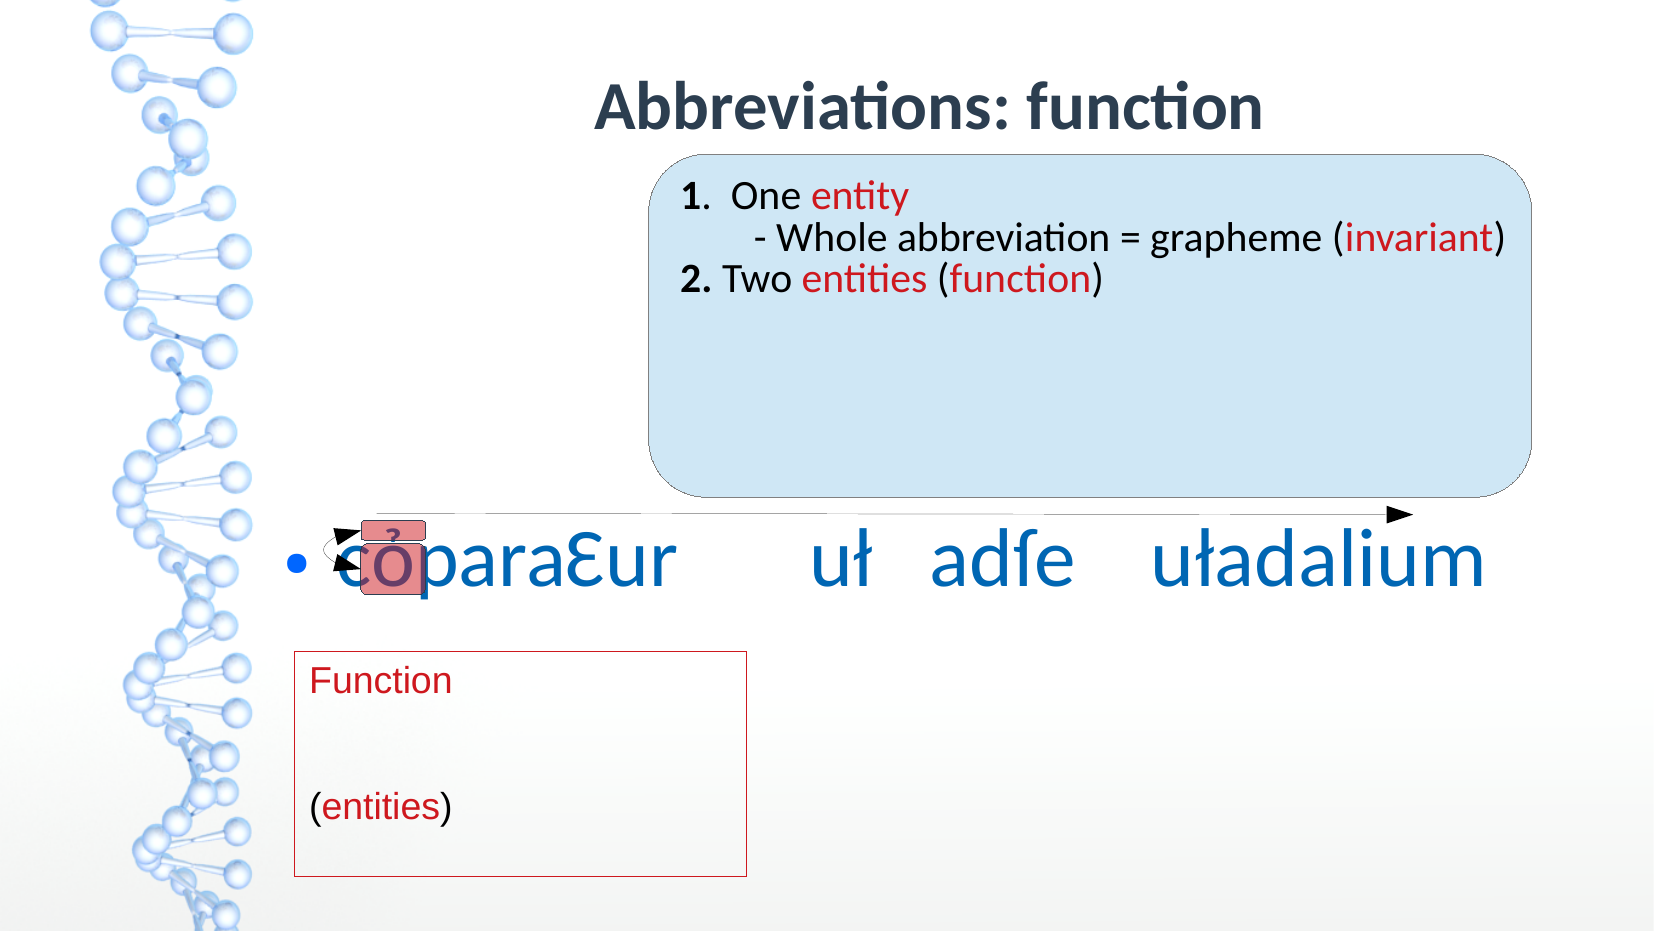

# Abbreviations: function
1. One entity
	- Whole abbreviation = grapheme (invariant)
2. Two entities (function)
cỏparaƐur uł adſe uładalium
Function
(entities)